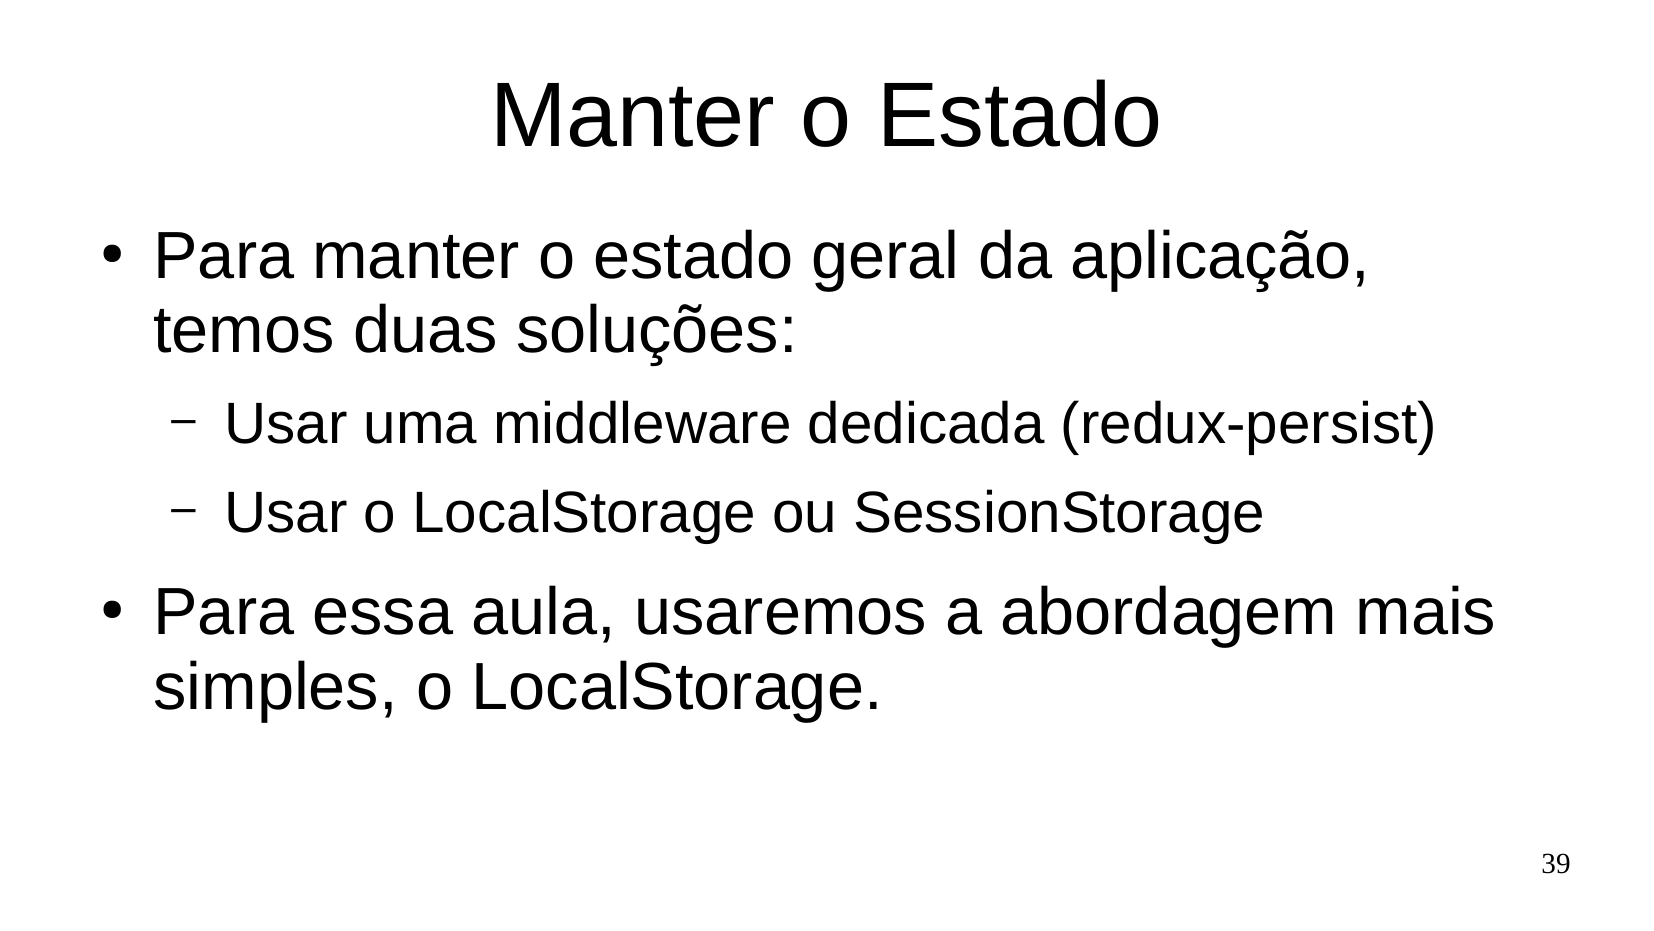

# Manter o Estado
Para manter o estado geral da aplicação, temos duas soluções:
Usar uma middleware dedicada (redux-persist)
Usar o LocalStorage ou SessionStorage
Para essa aula, usaremos a abordagem mais simples, o LocalStorage.
39